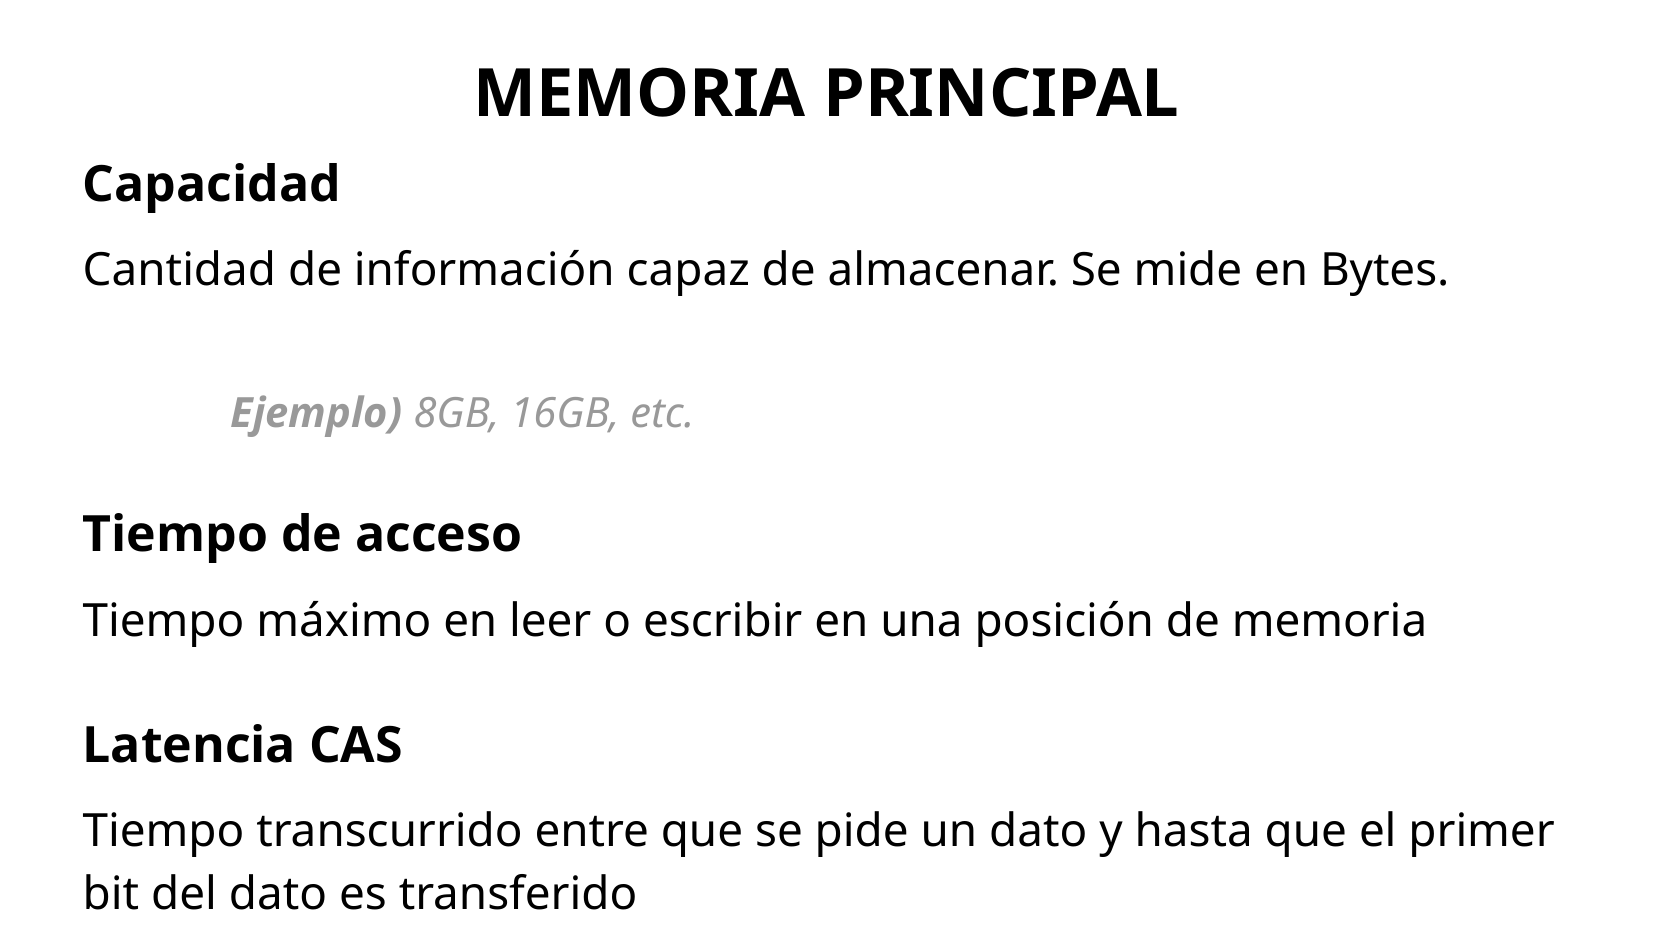

# MEMORIA PRINCIPAL
Capacidad
Cantidad de información capaz de almacenar. Se mide en Bytes.
		Ejemplo) 8GB, 16GB, etc.
Tiempo de acceso
Tiempo máximo en leer o escribir en una posición de memoria
Latencia CAS
Tiempo transcurrido entre que se pide un dato y hasta que el primer bit del dato es transferido